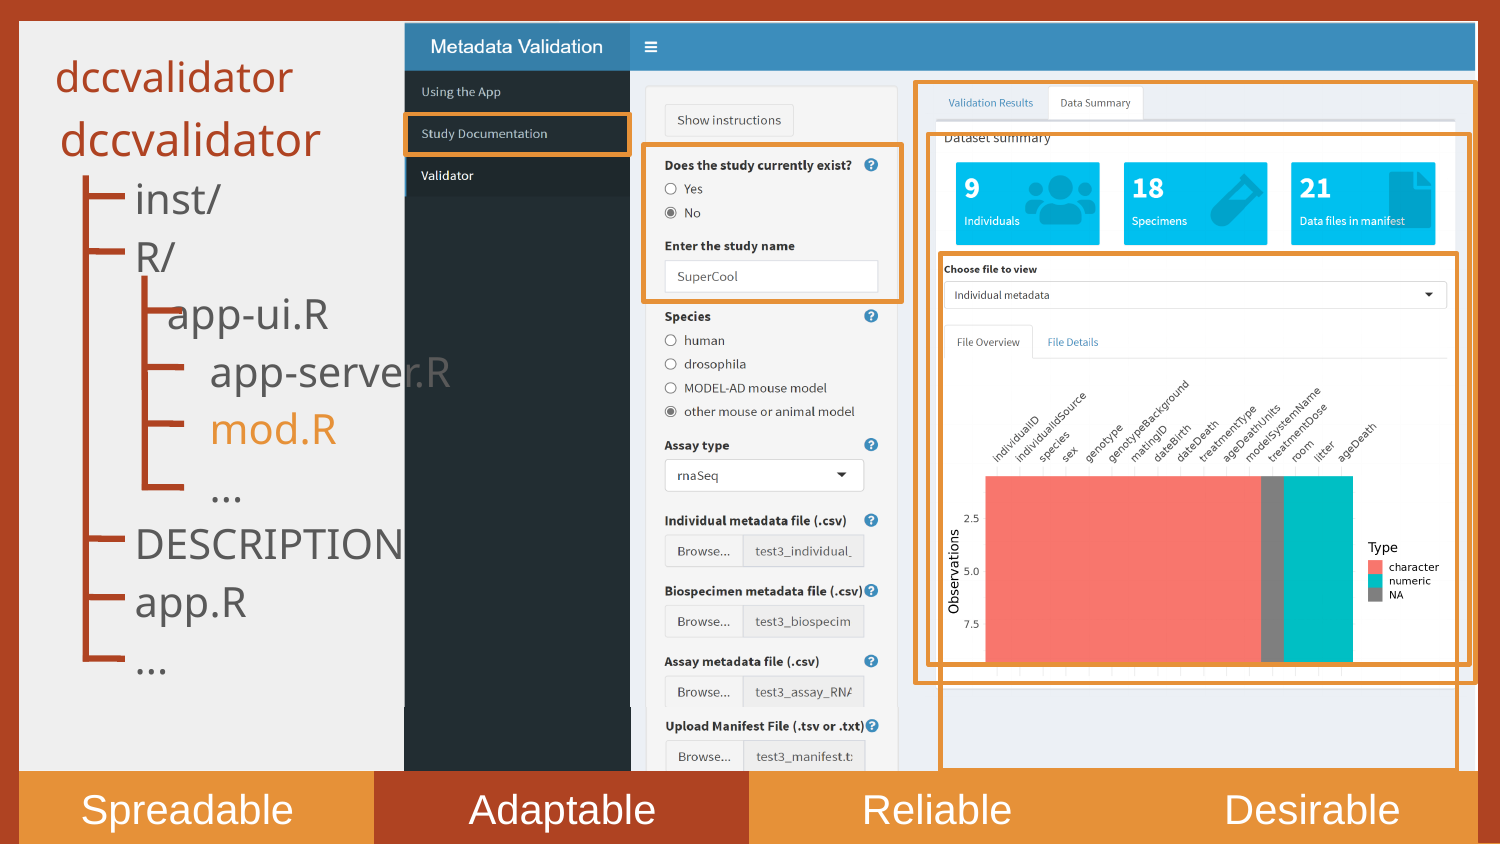

dccvalidator
dccvalidator
inst/
R/
 app-ui.R
app-server.R
mod.R
...
DESCRIPTION
app.R
...
Spreadable
Adaptable
Reliable
Desirable